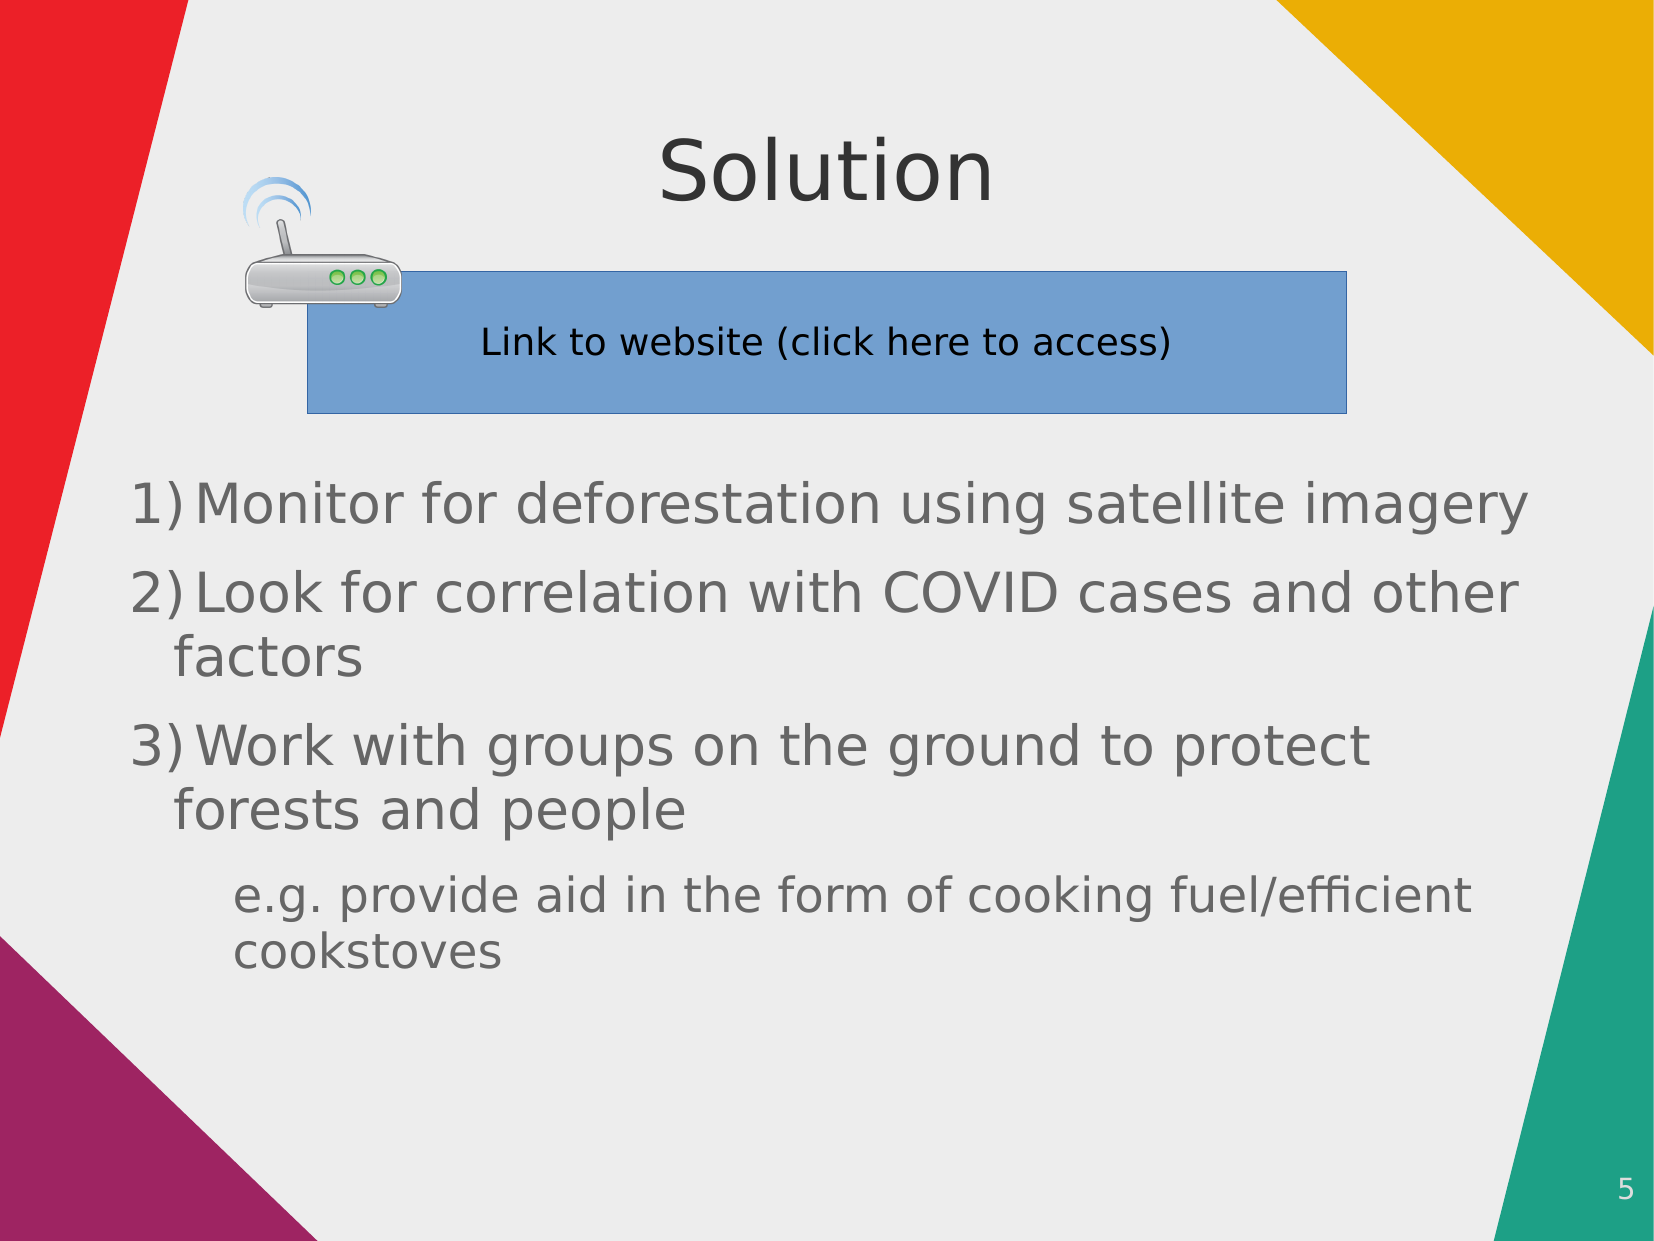

# Solution
Link to website (click here to access)
 Monitor for deforestation using satellite imagery
 Look for correlation with COVID cases and other factors
 Work with groups on the ground to protect forests and people
e.g. provide aid in the form of cooking fuel/efficient cookstoves
5